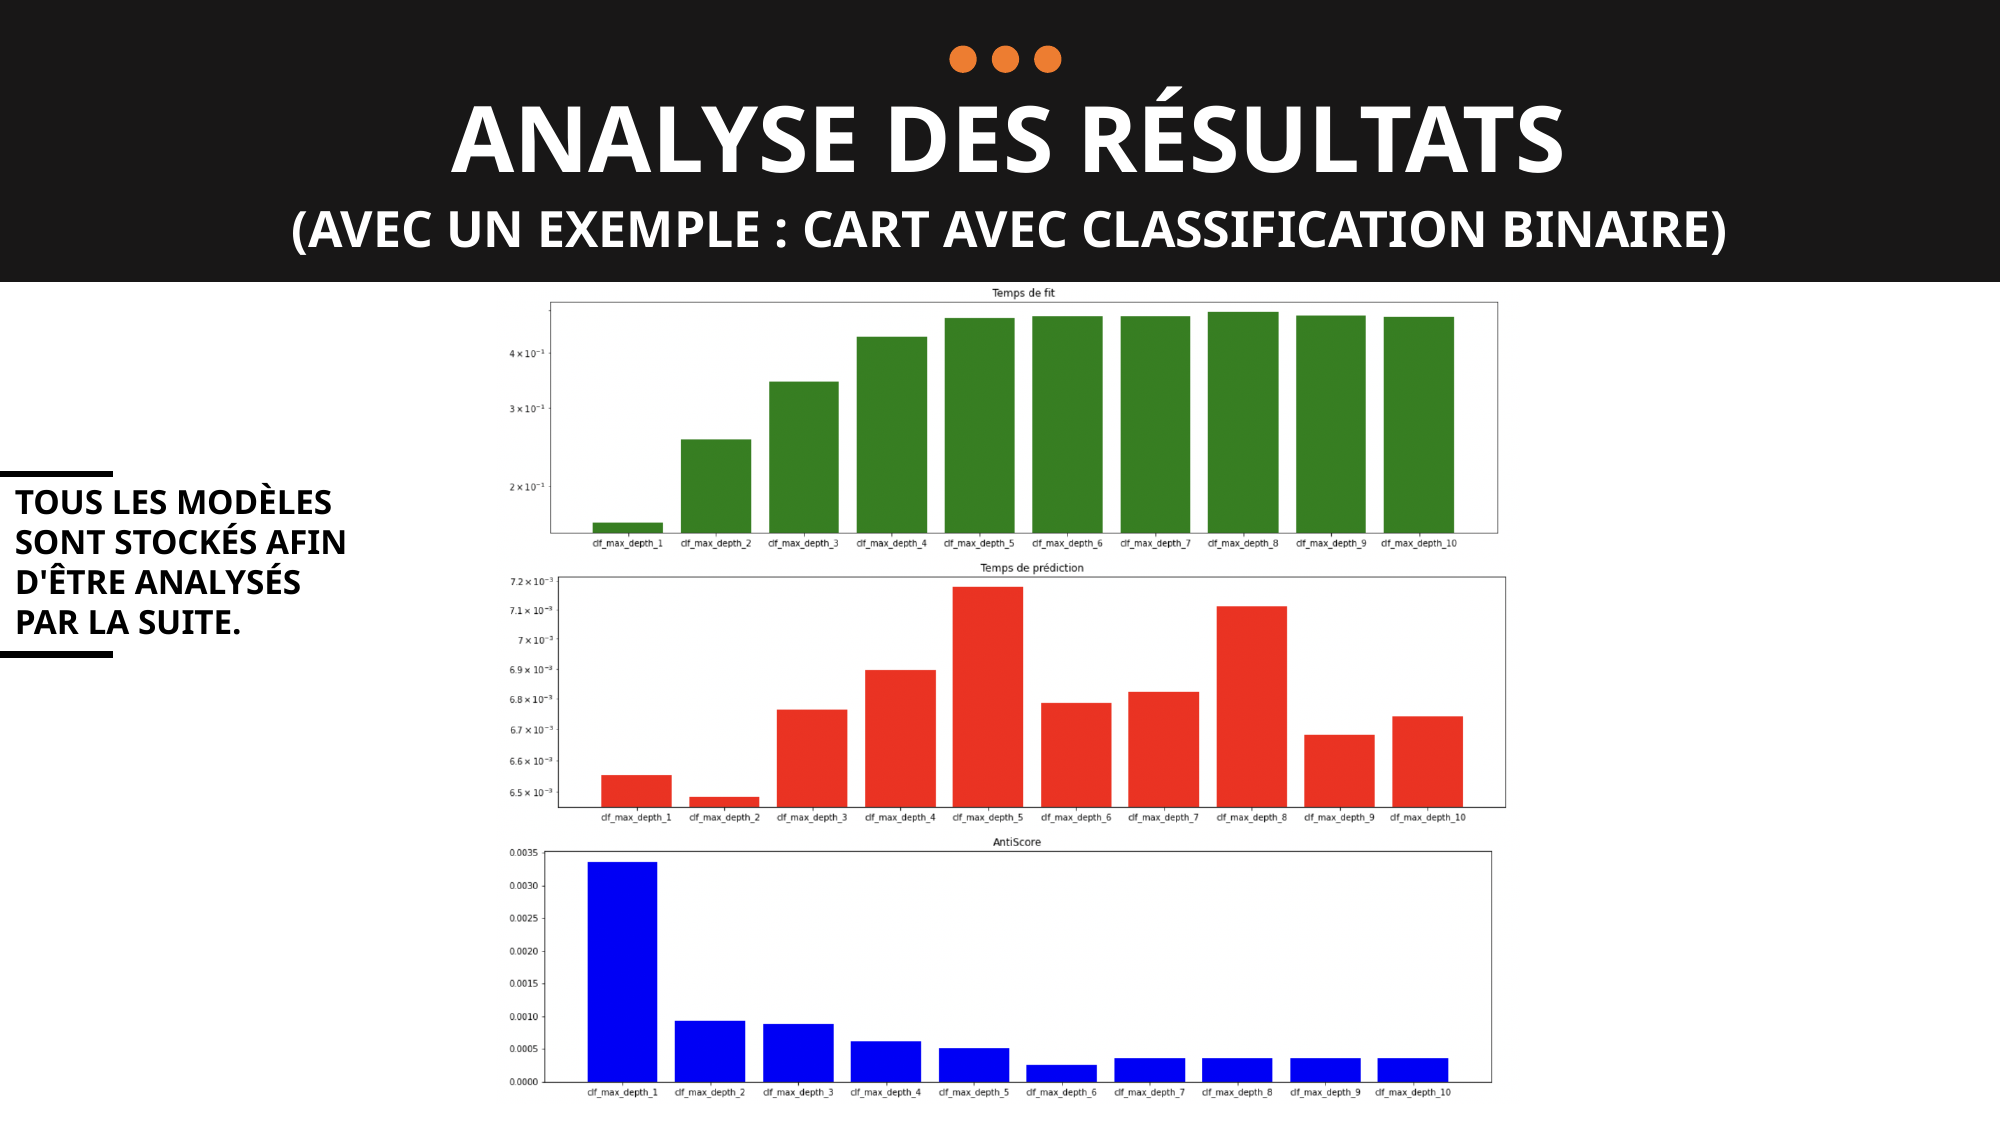

ANALYSE DES RÉSULTATS
(AVEC UN EXEMPLE : CART AVEC CLASSIFICATION BINAIRE)
TOUS LES MODÈLES
SONT STOCKÉS AFIN
D'ÊTRE ANALYSÉS
PAR LA SUITE.